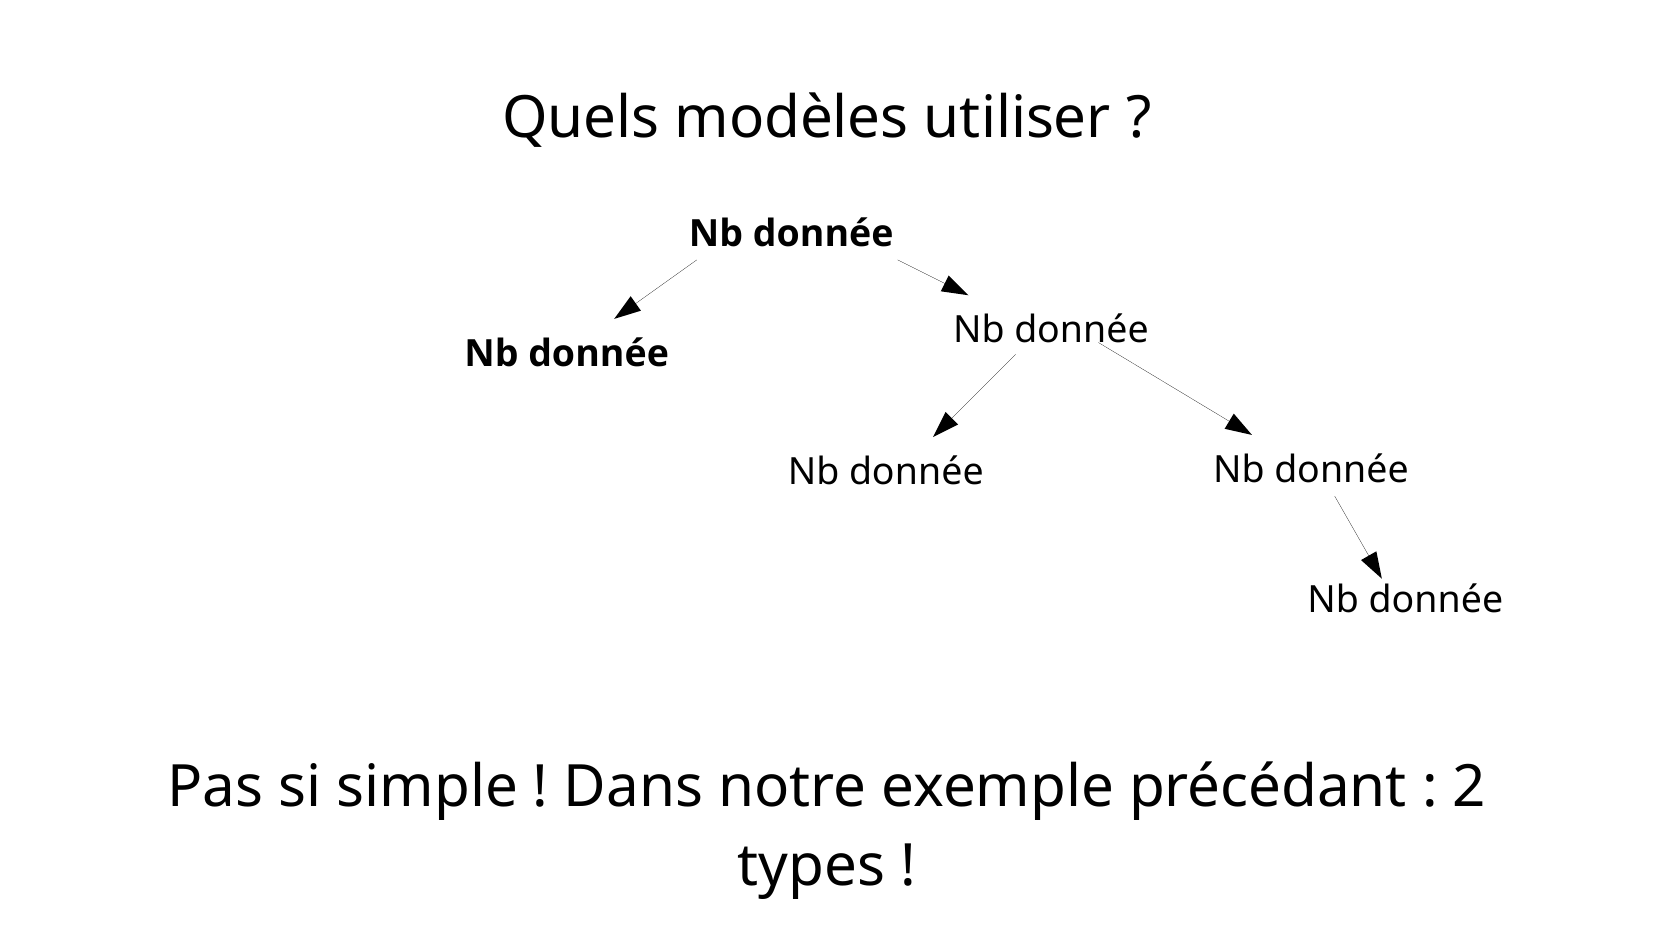

# Quels modèles utiliser ?
Nb donnée
Nb donnée
Nb donnée
Nb donnée
Nb donnée
Nb donnée
Pas si simple ! Dans notre exemple précédant : 2 types !